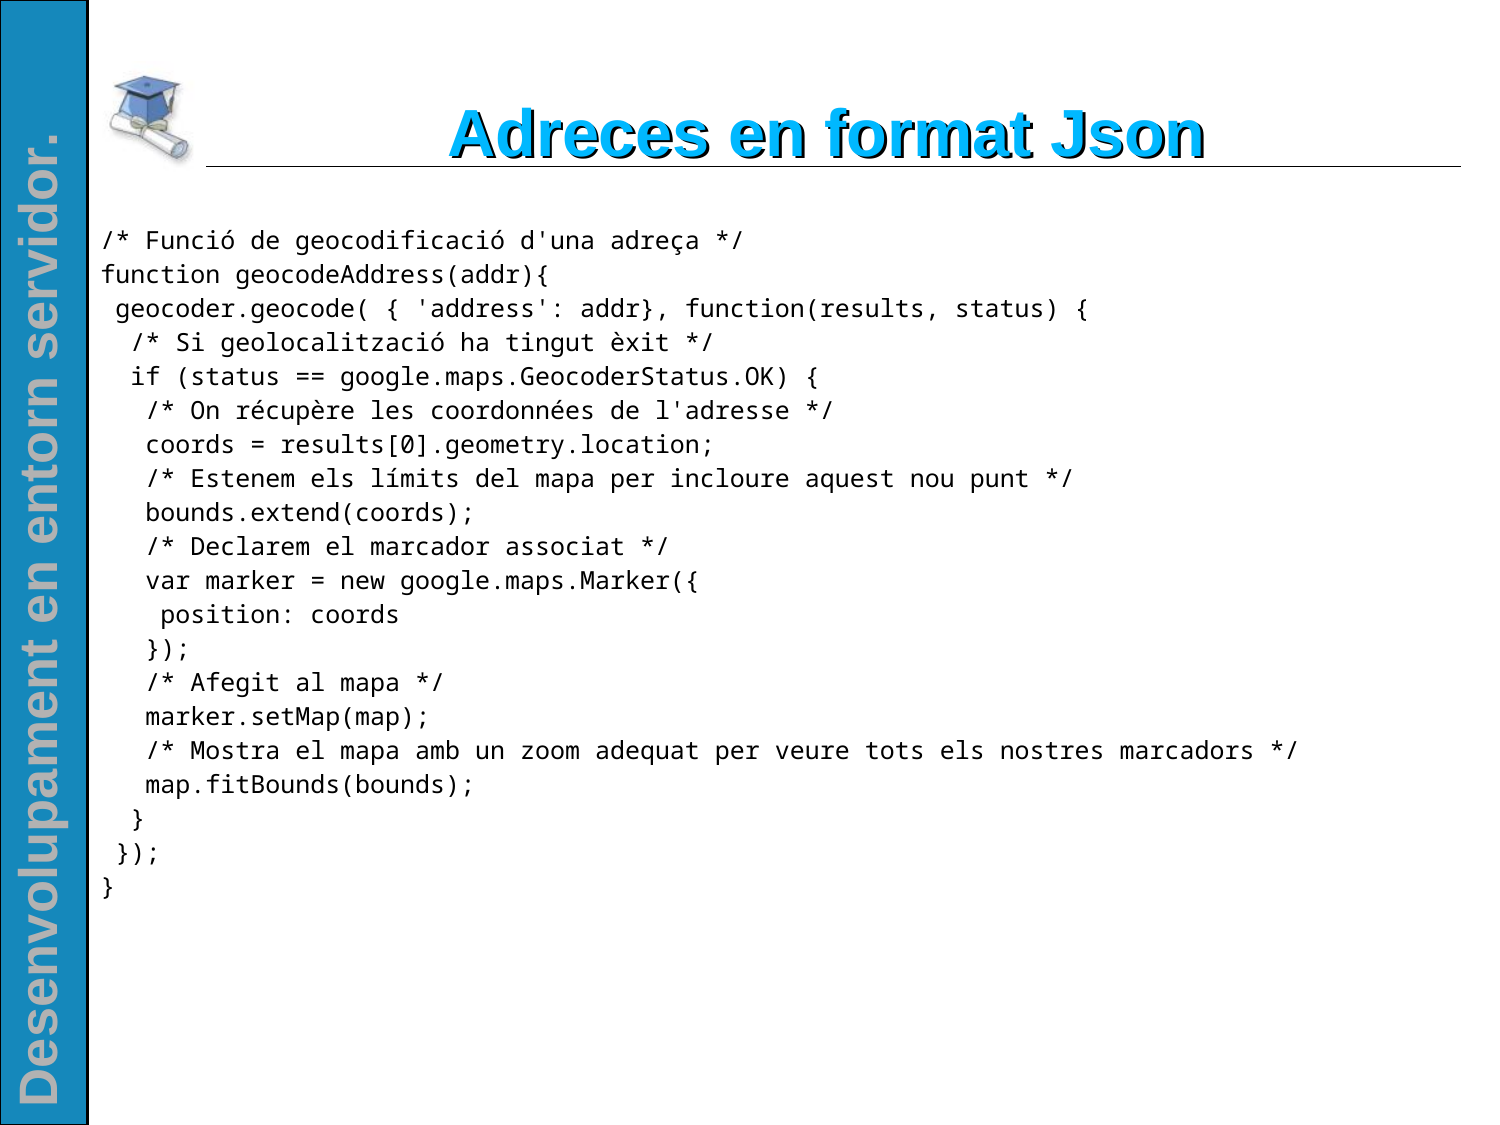

# Adreces en format Json
 /* Funció de geocodificació d'una adreça */
 function geocodeAddress(addr){
 geocoder.geocode( { 'address': addr}, function(results, status) {
 /* Si geolocalització ha tingut èxit */
 if (status == google.maps.GeocoderStatus.OK) {
 /* On récupère les coordonnées de l'adresse */
 coords = results[0].geometry.location;
 /* Estenem els límits del mapa per incloure aquest nou punt */
 bounds.extend(coords);
 /* Declarem el marcador associat */
 var marker = new google.maps.Marker({
 position: coords
 });
 /* Afegit al mapa */
 marker.setMap(map);
 /* Mostra el mapa amb un zoom adequat per veure tots els nostres marcadors */
 map.fitBounds(bounds);
 }
 });
 }